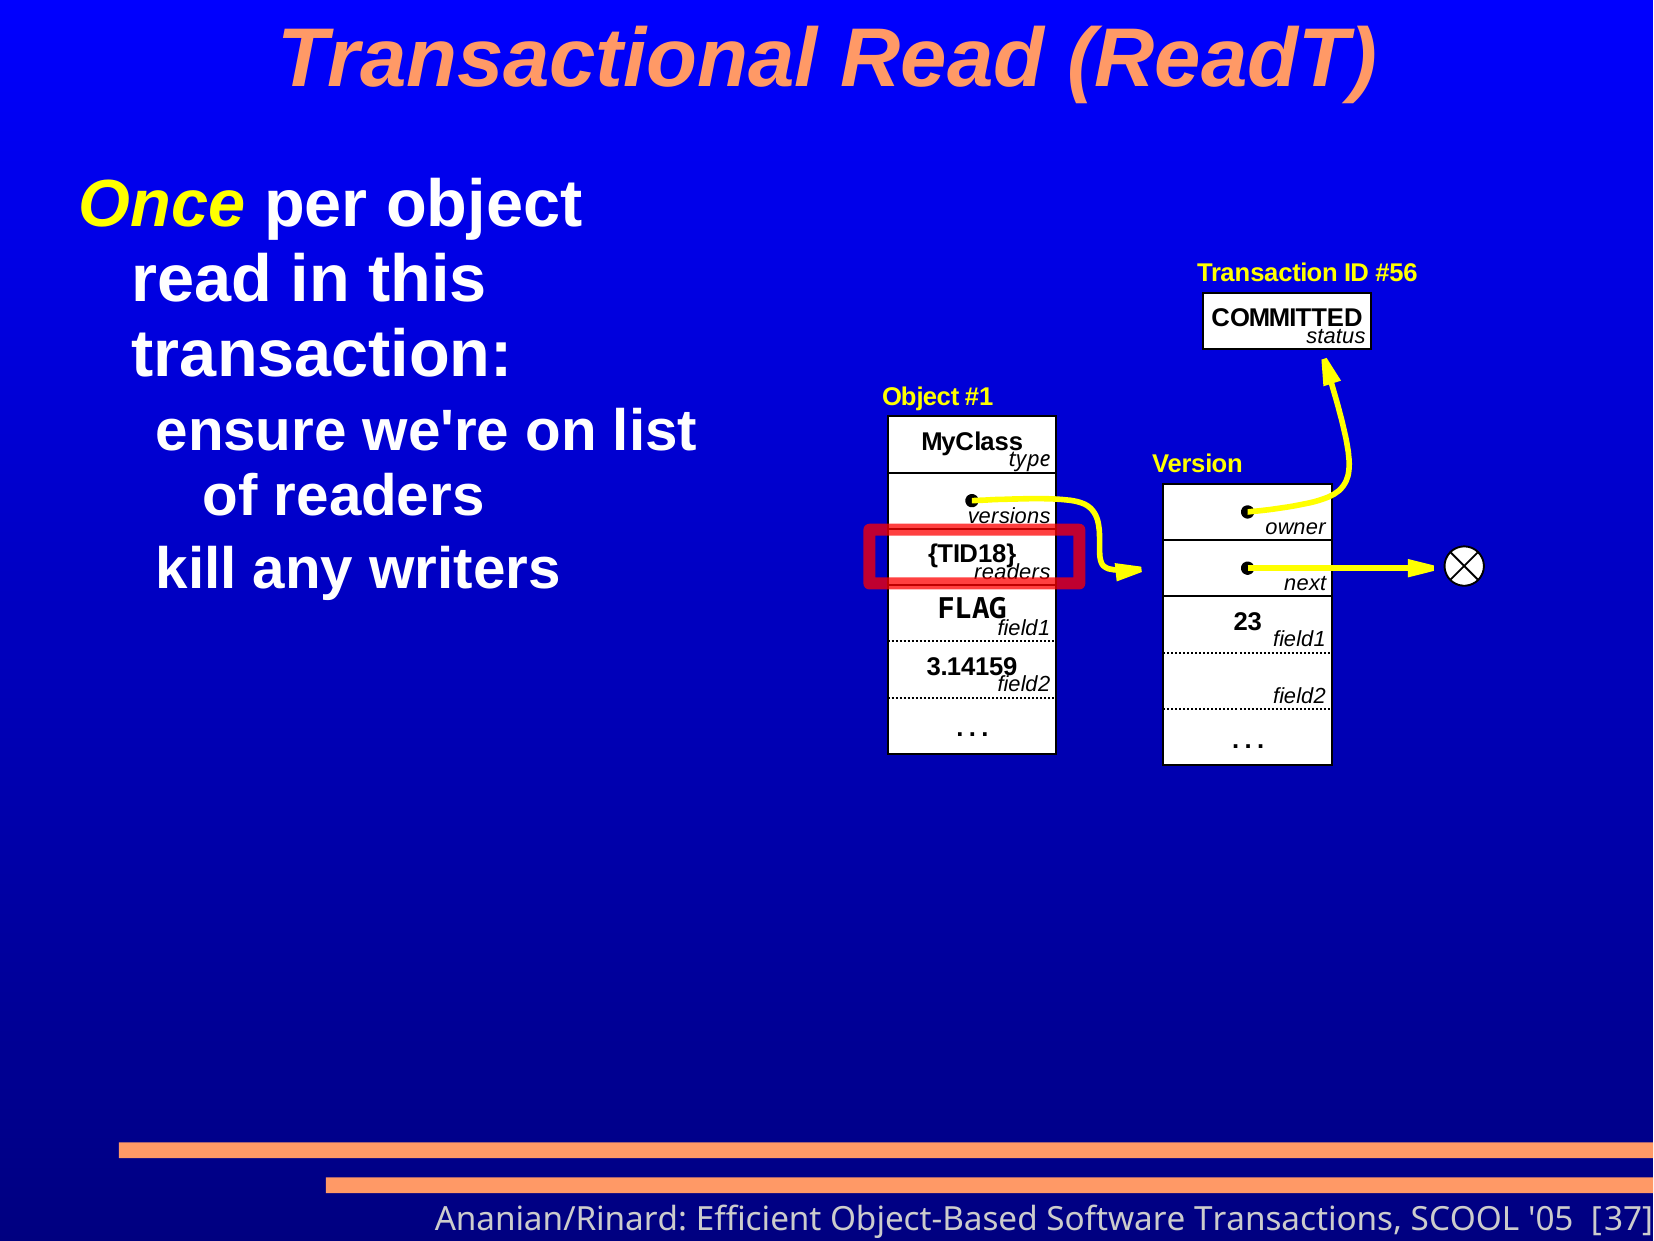

# Transactional Read (ReadT)
Once per object read in this transaction:
ensure we're on list of readers
kill any writers